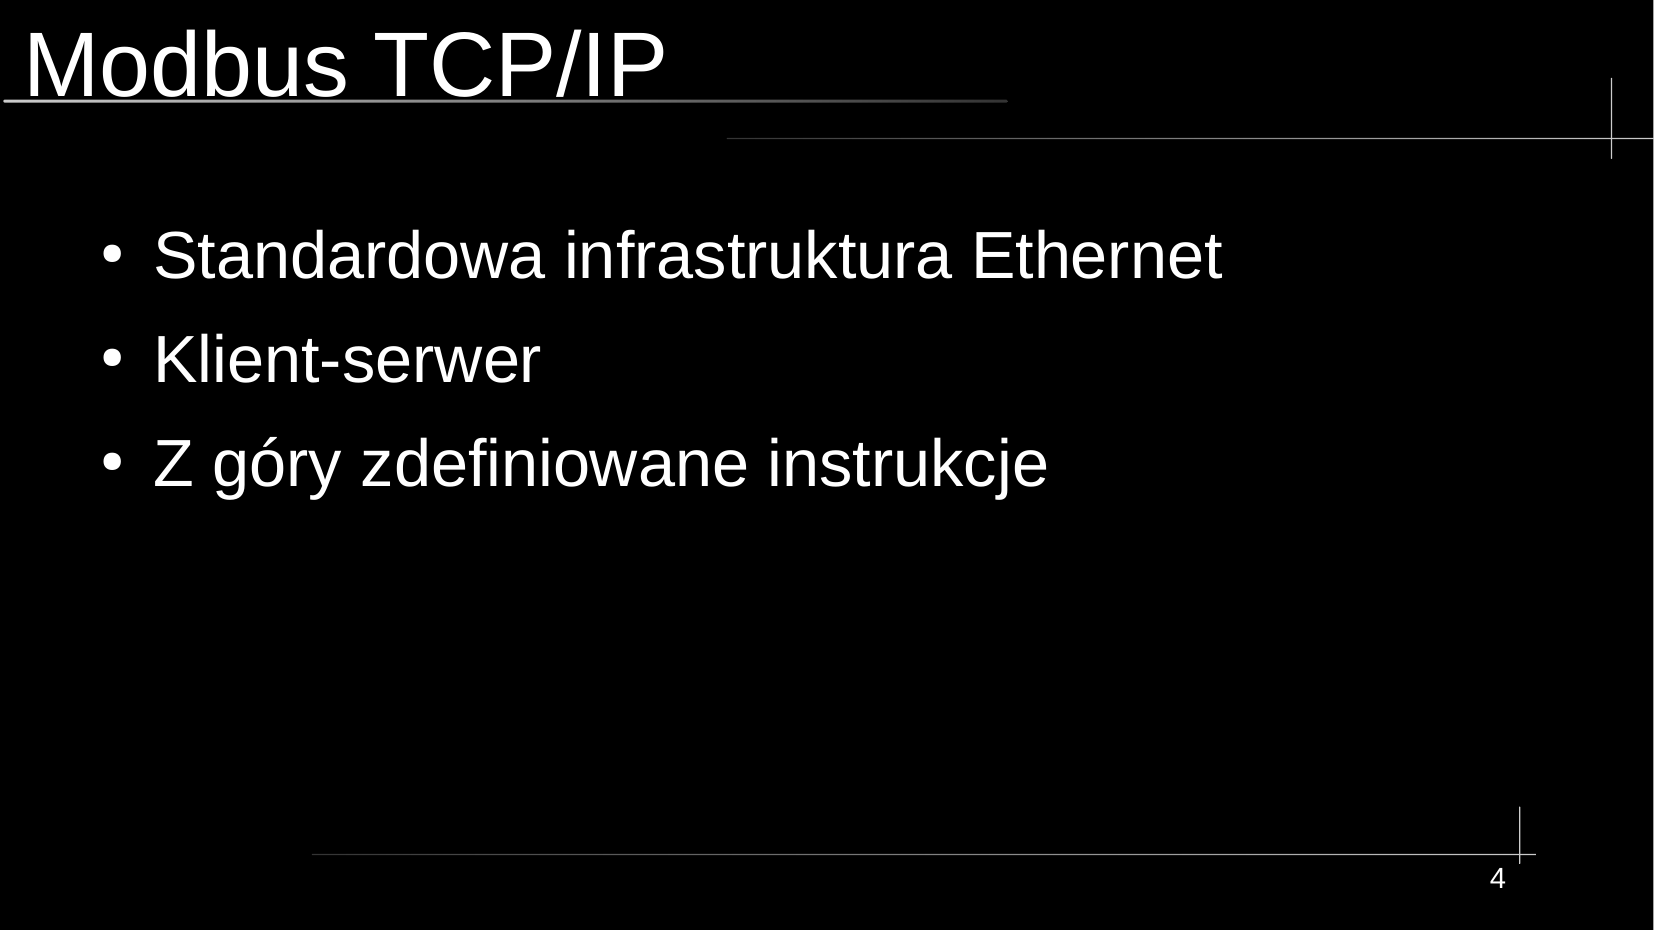

# Modbus TCP/IP
Standardowa infrastruktura Ethernet
Klient-serwer
Z góry zdefiniowane instrukcje
4